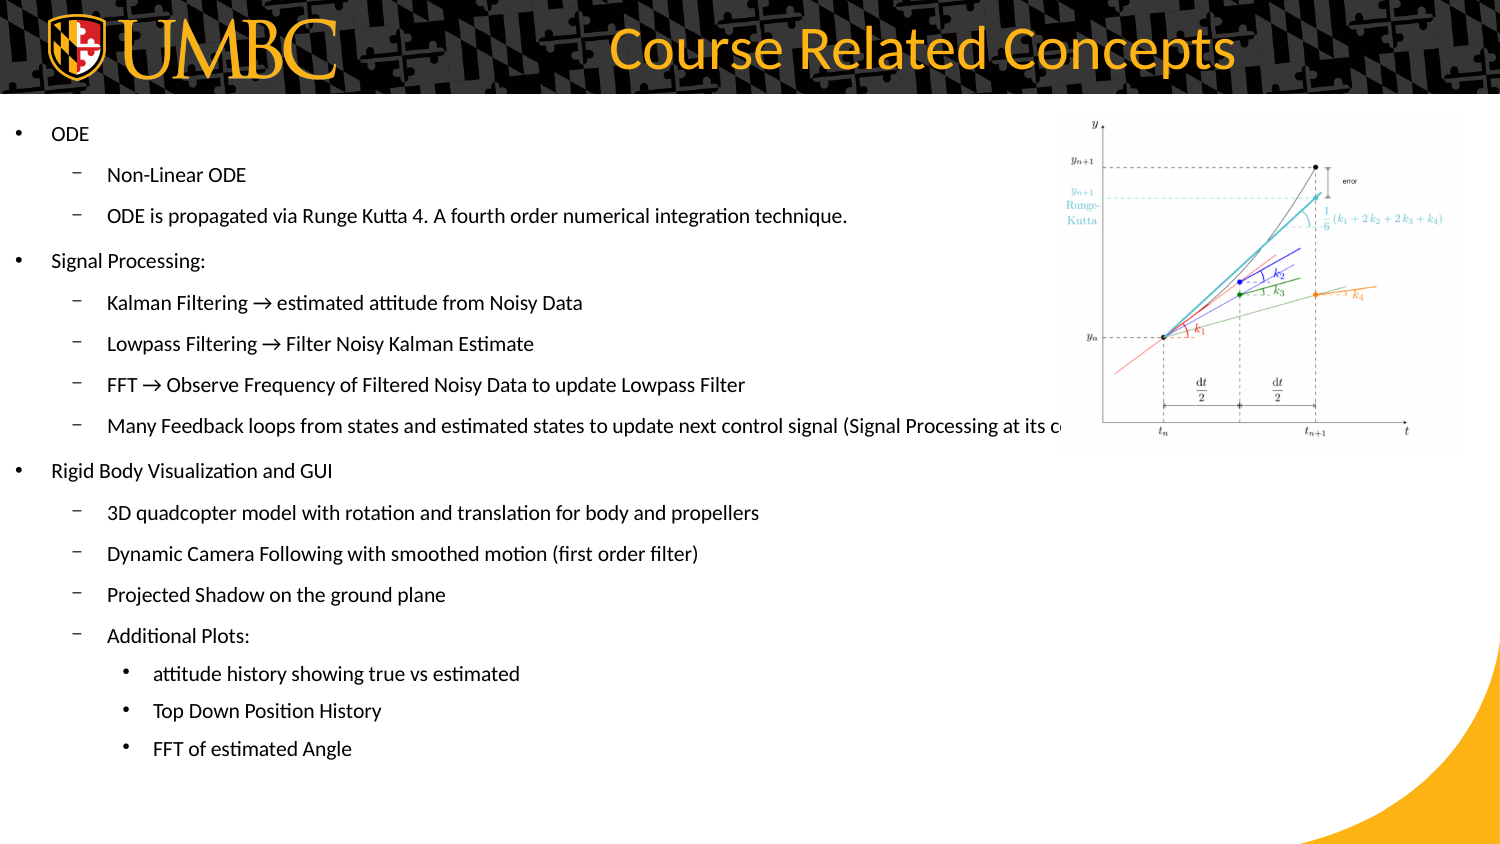

# Course Related Concepts
ODE
Non-Linear ODE
ODE is propagated via Runge Kutta 4. A fourth order numerical integration technique.
Signal Processing:
Kalman Filtering → estimated attitude from Noisy Data
Lowpass Filtering → Filter Noisy Kalman Estimate
FFT → Observe Frequency of Filtered Noisy Data to update Lowpass Filter
Many Feedback loops from states and estimated states to update next control signal (Signal Processing at its core)
Rigid Body Visualization and GUI
3D quadcopter model with rotation and translation for body and propellers
Dynamic Camera Following with smoothed motion (first order filter)
Projected Shadow on the ground plane
Additional Plots:
attitude history showing true vs estimated
Top Down Position History
FFT of estimated Angle